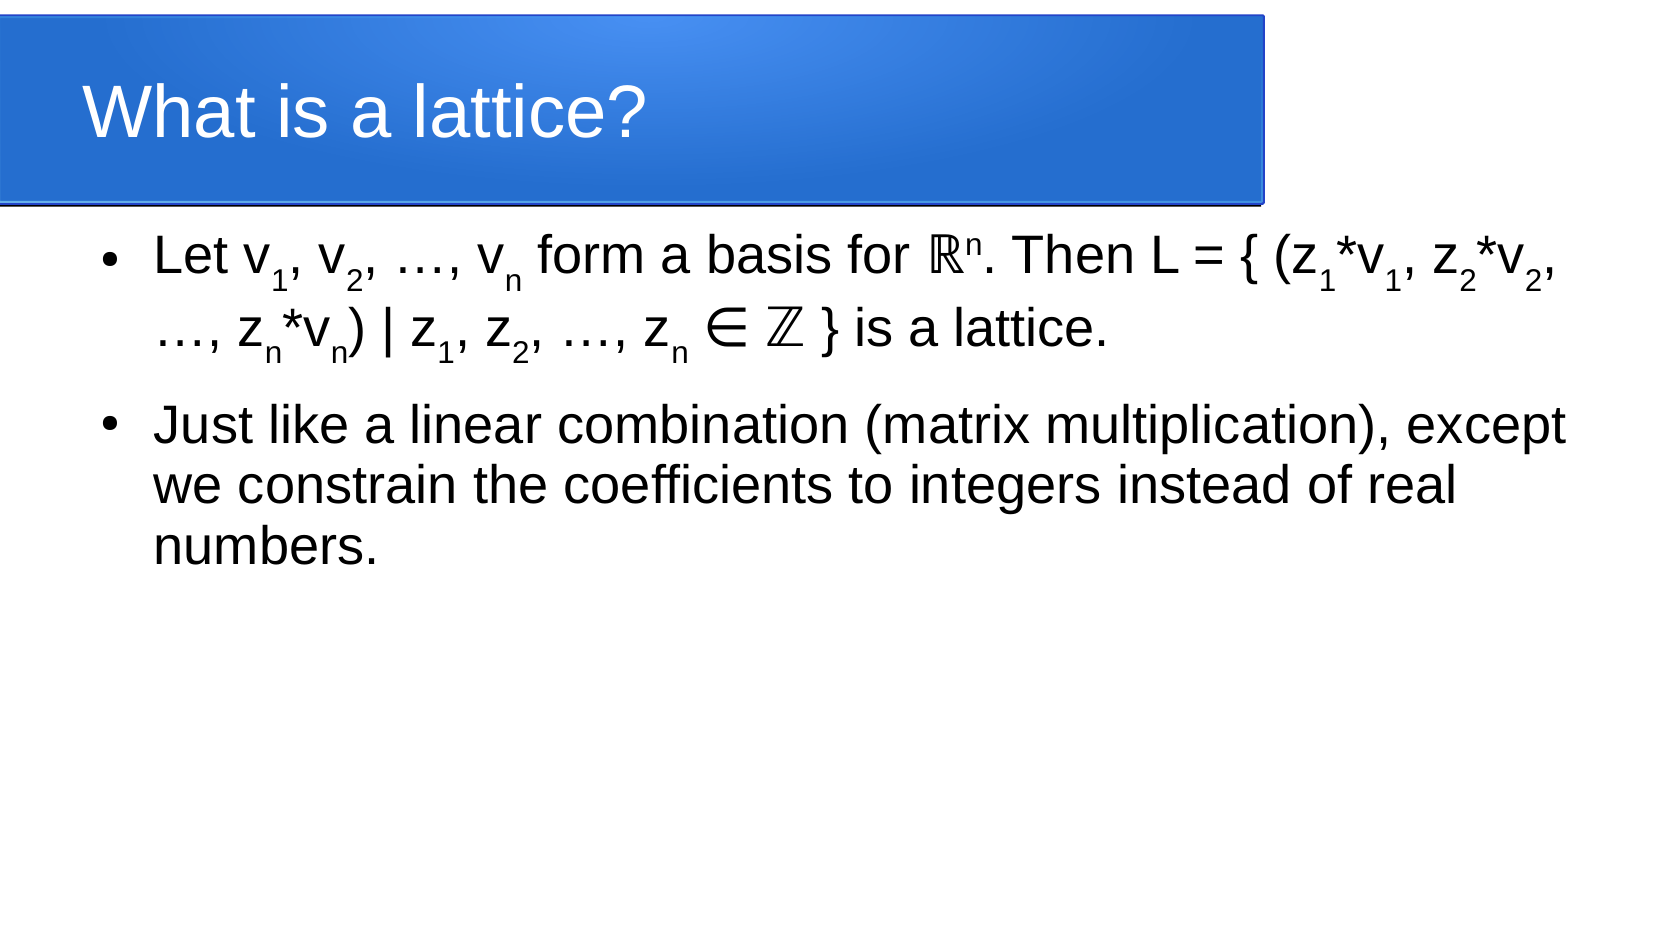

# What is a lattice?
Let v1, v2, …, vn form a basis for ℝn. Then L = { (z1*v1, z2*v2, …, zn*vn) | z1, z2, …, zn ∈ ℤ } is a lattice.
Just like a linear combination (matrix multiplication), except we constrain the coefficients to integers instead of real numbers.